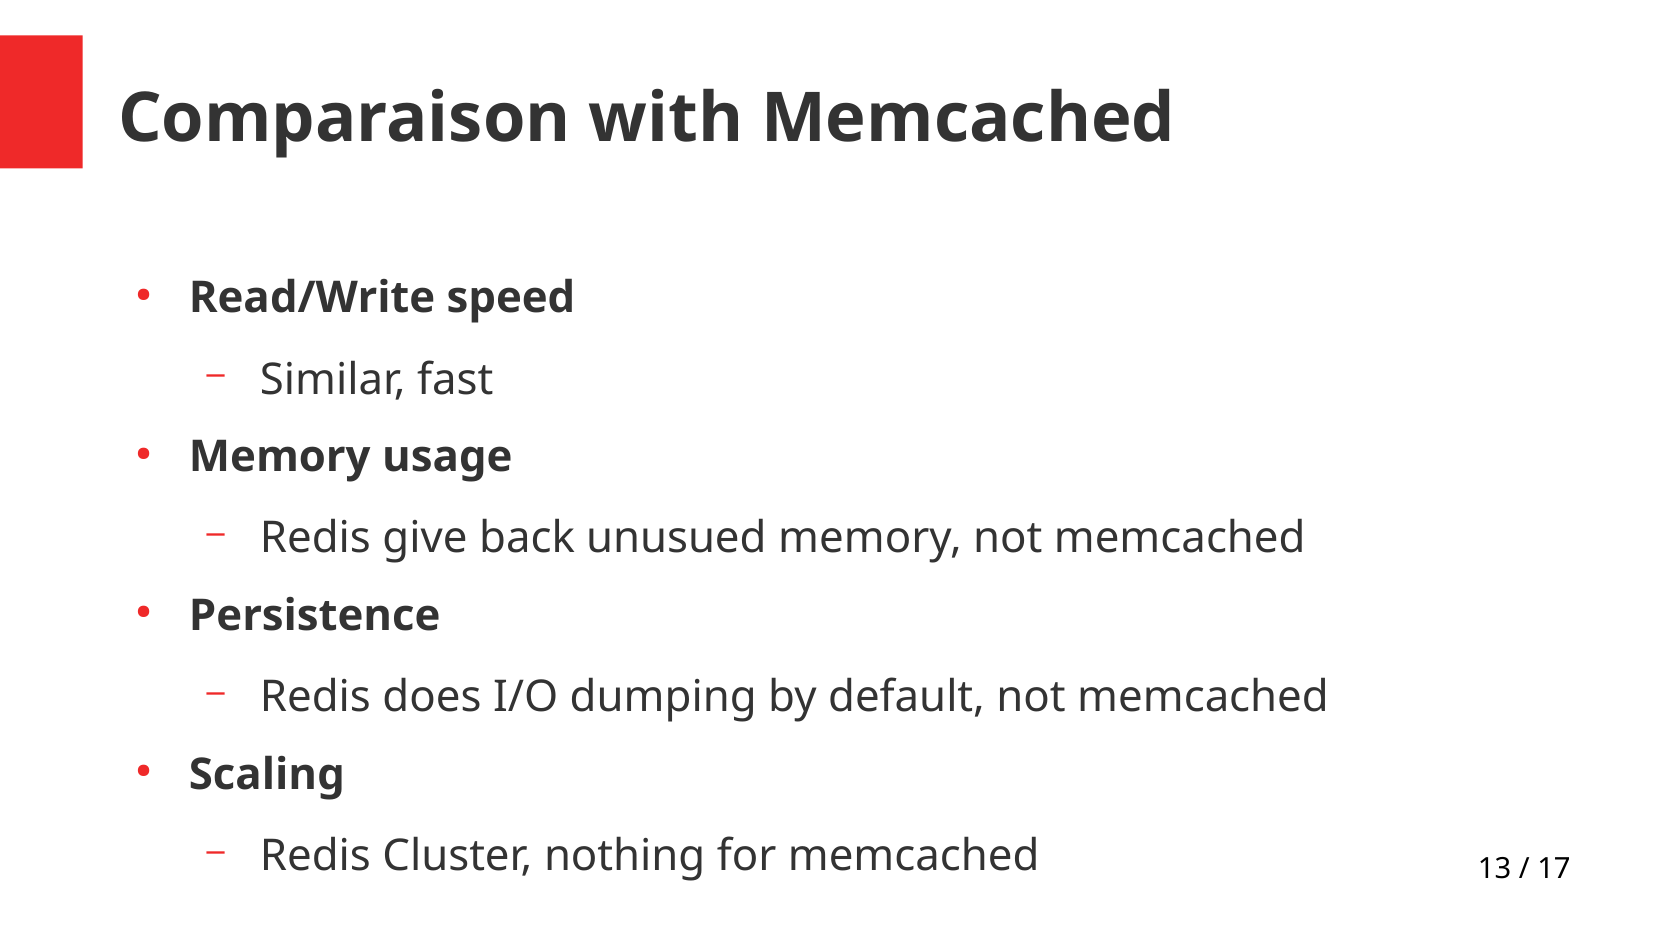

# Comparaison with Memcached
Read/Write speed
Similar, fast
Memory usage
Redis give back unusued memory, not memcached
Persistence
Redis does I/O dumping by default, not memcached
Scaling
Redis Cluster, nothing for memcached
13